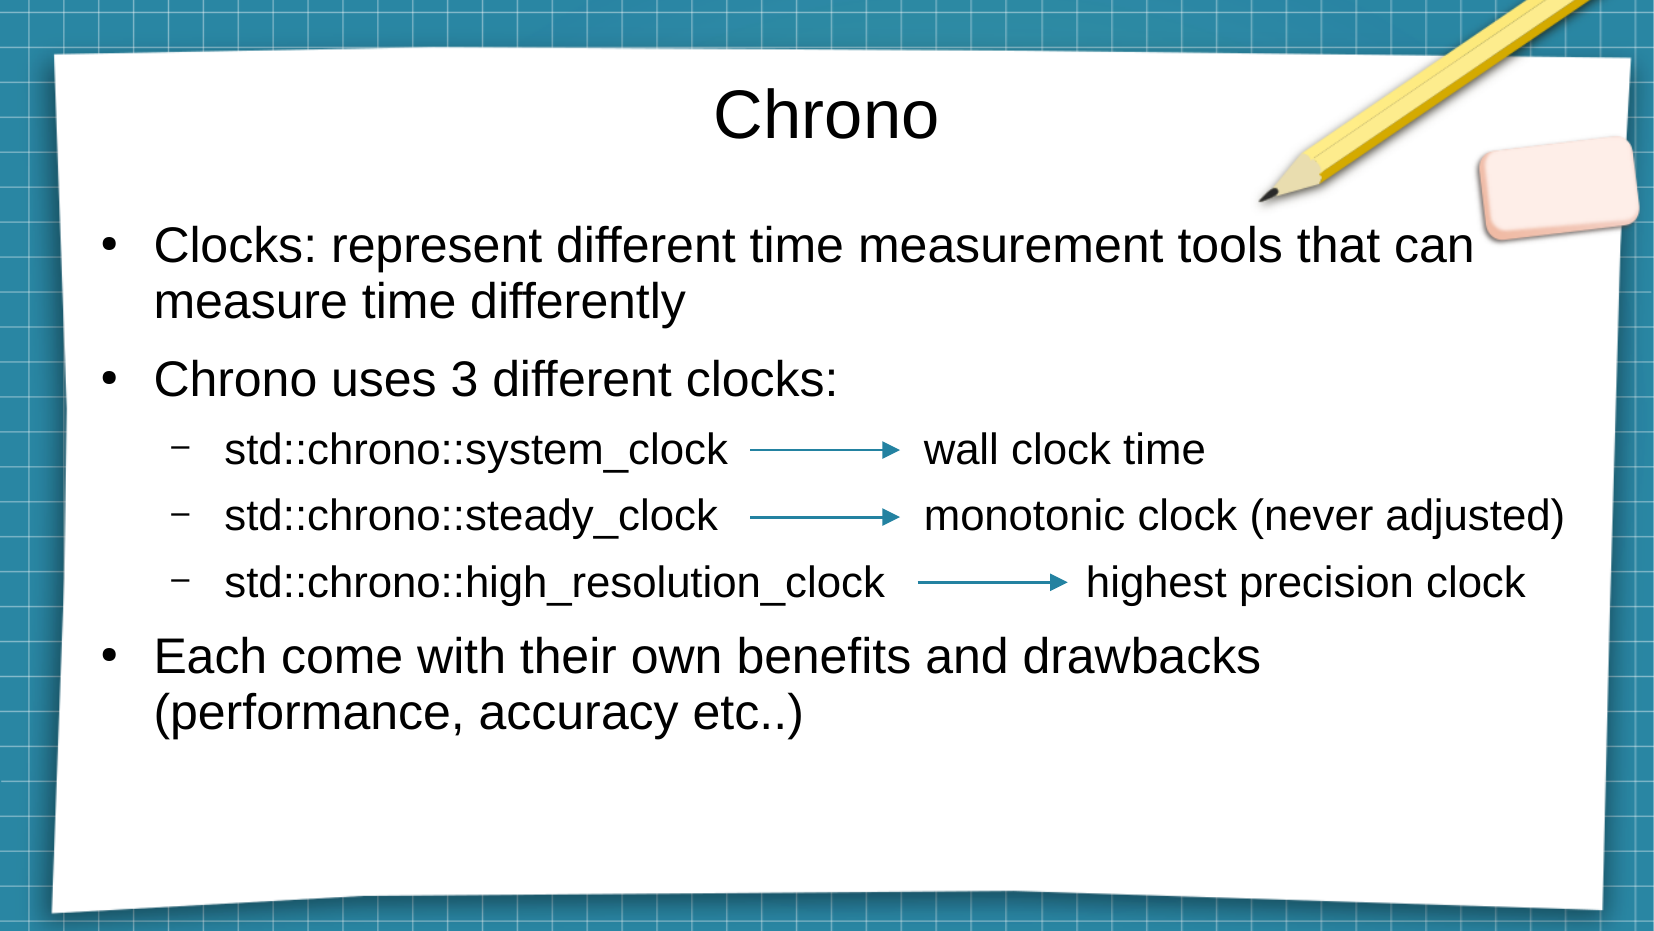

# Chrono
Clocks: represent different time measurement tools that can measure time differently
Chrono uses 3 different clocks:
std::chrono::system_clock			 wall clock time
std::chrono::steady_clock			 monotonic clock (never adjusted)
std::chrono::high_resolution_clock			 highest precision clock
Each come with their own benefits and drawbacks (performance, accuracy etc..)